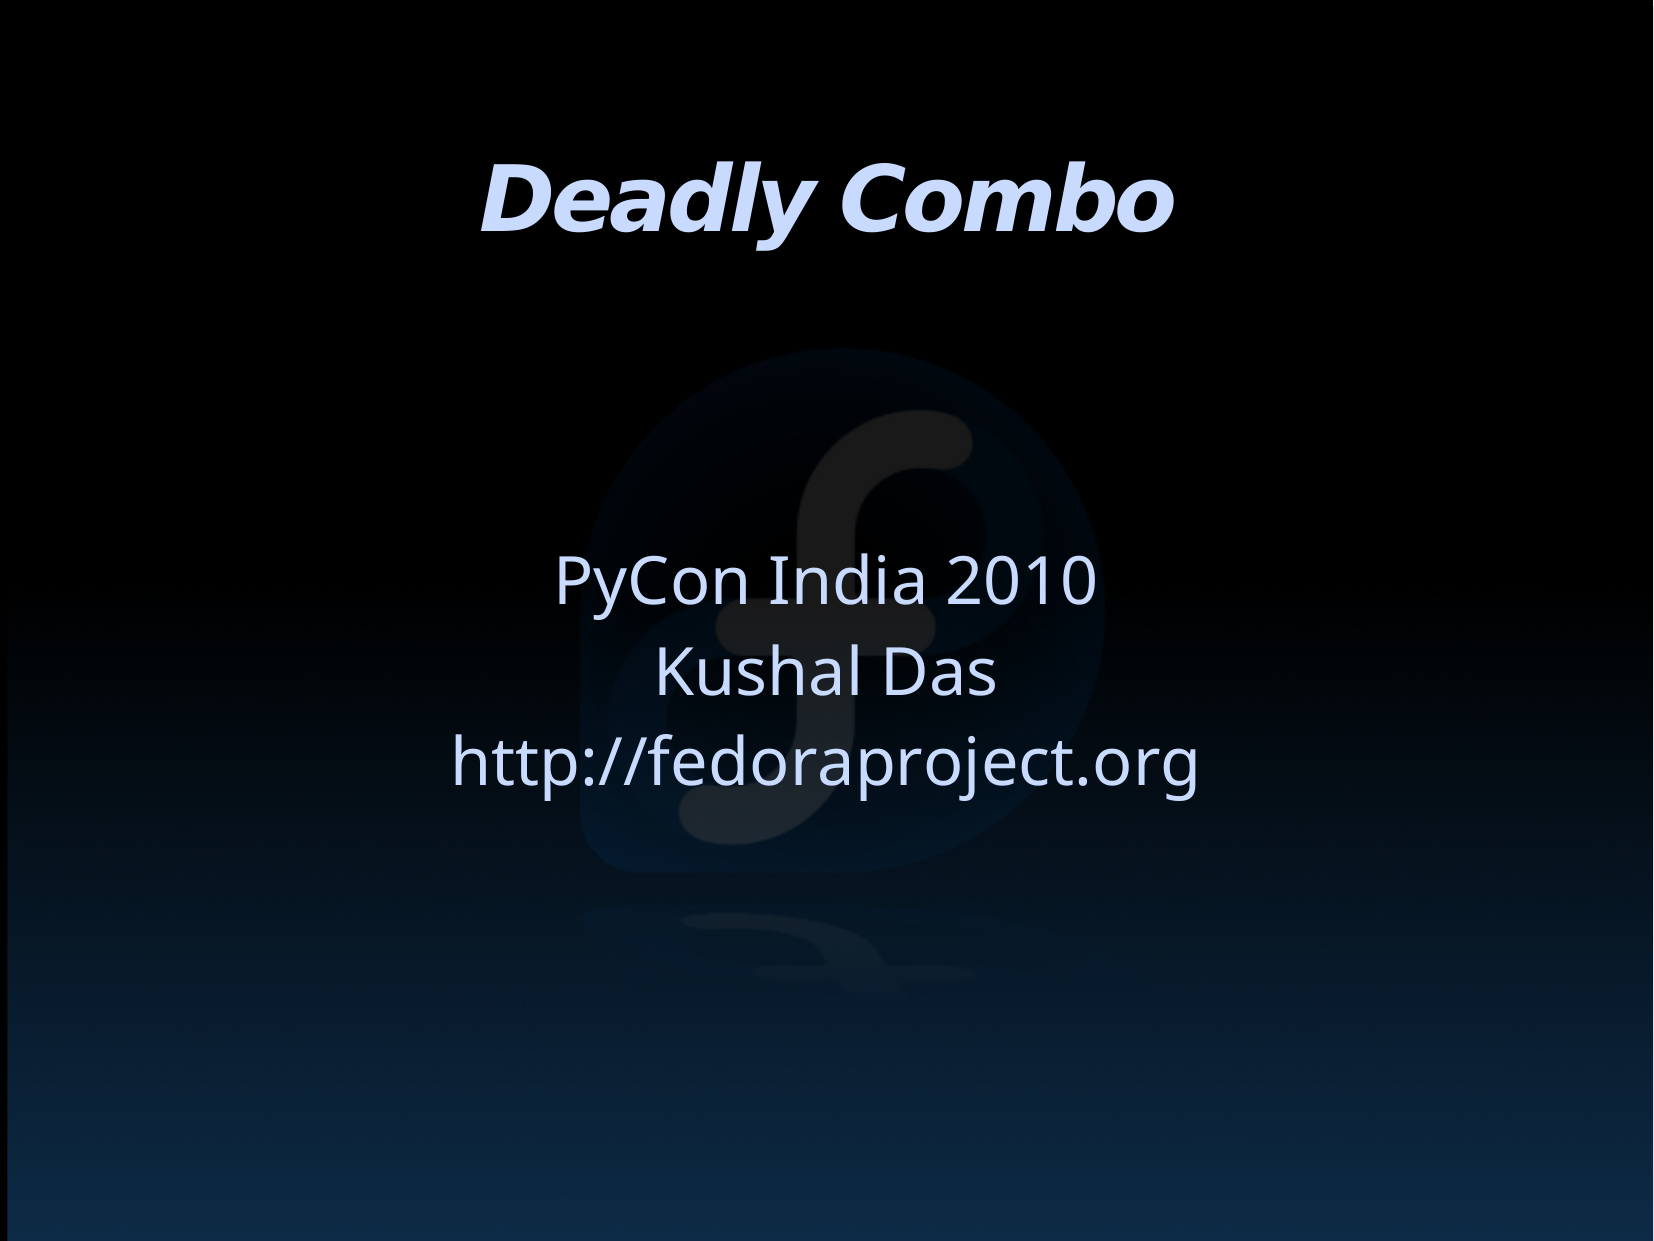

# Deadly Combo
PyCon India 2010
Kushal Das
http://fedoraproject.org